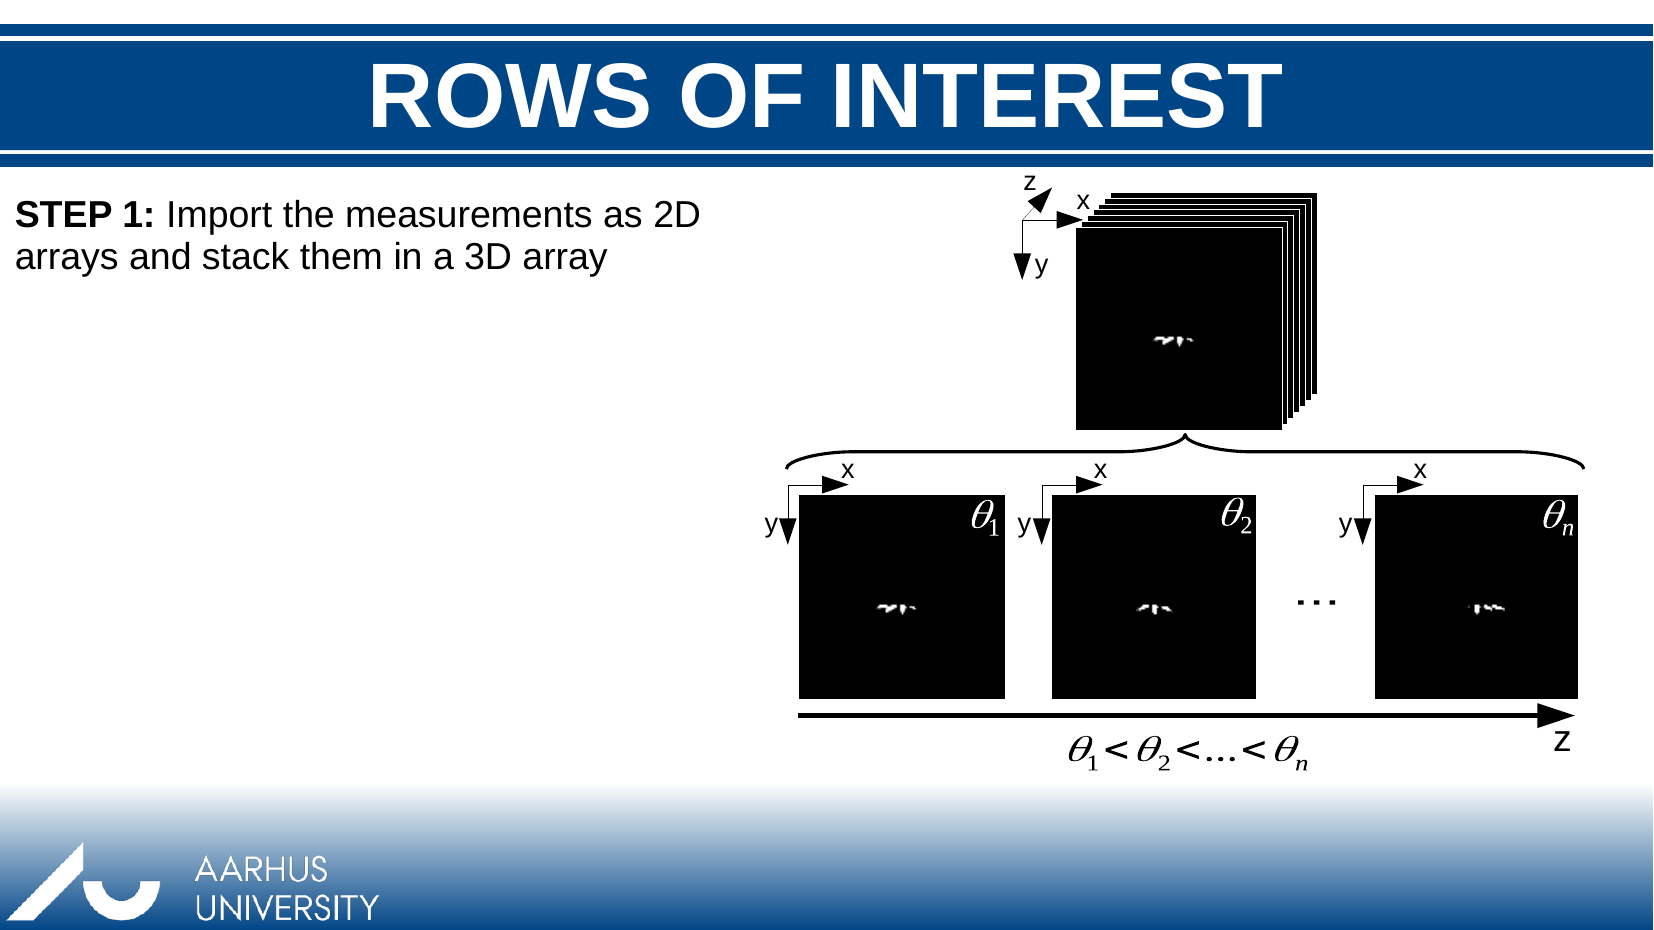

# ROWS OF INTEREST
z
x
y
x
x
x
y
y
y
z
STEP 1: Import the measurements as 2D arrays and stack them in a 3D array